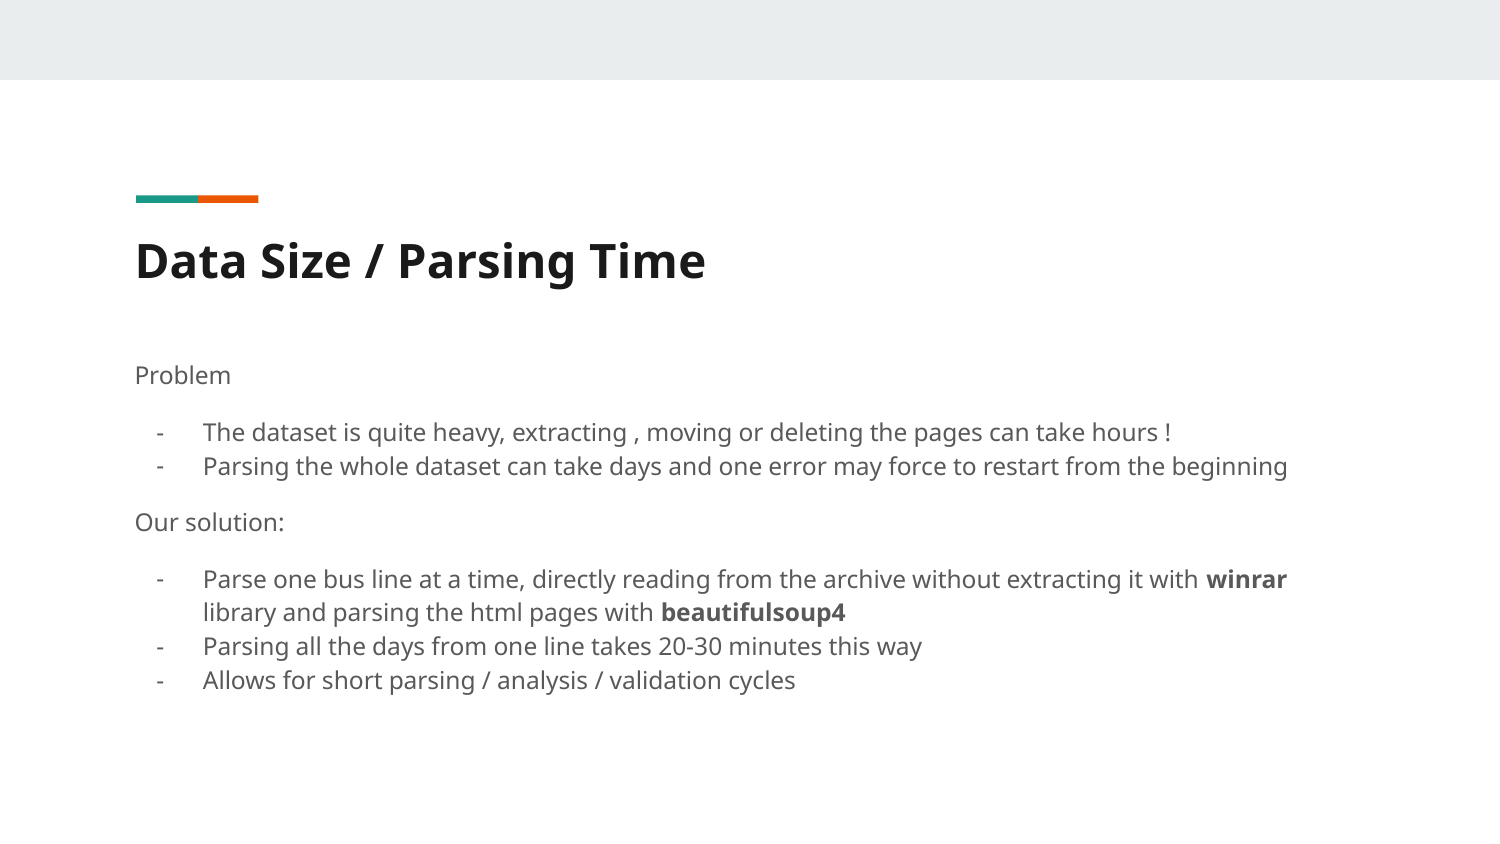

Data Size / Parsing Time
# Problem
The dataset is quite heavy, extracting , moving or deleting the pages can take hours !
Parsing the whole dataset can take days and one error may force to restart from the beginning
Our solution:
Parse one bus line at a time, directly reading from the archive without extracting it with winrar library and parsing the html pages with beautifulsoup4
Parsing all the days from one line takes 20-30 minutes this way
Allows for short parsing / analysis / validation cycles